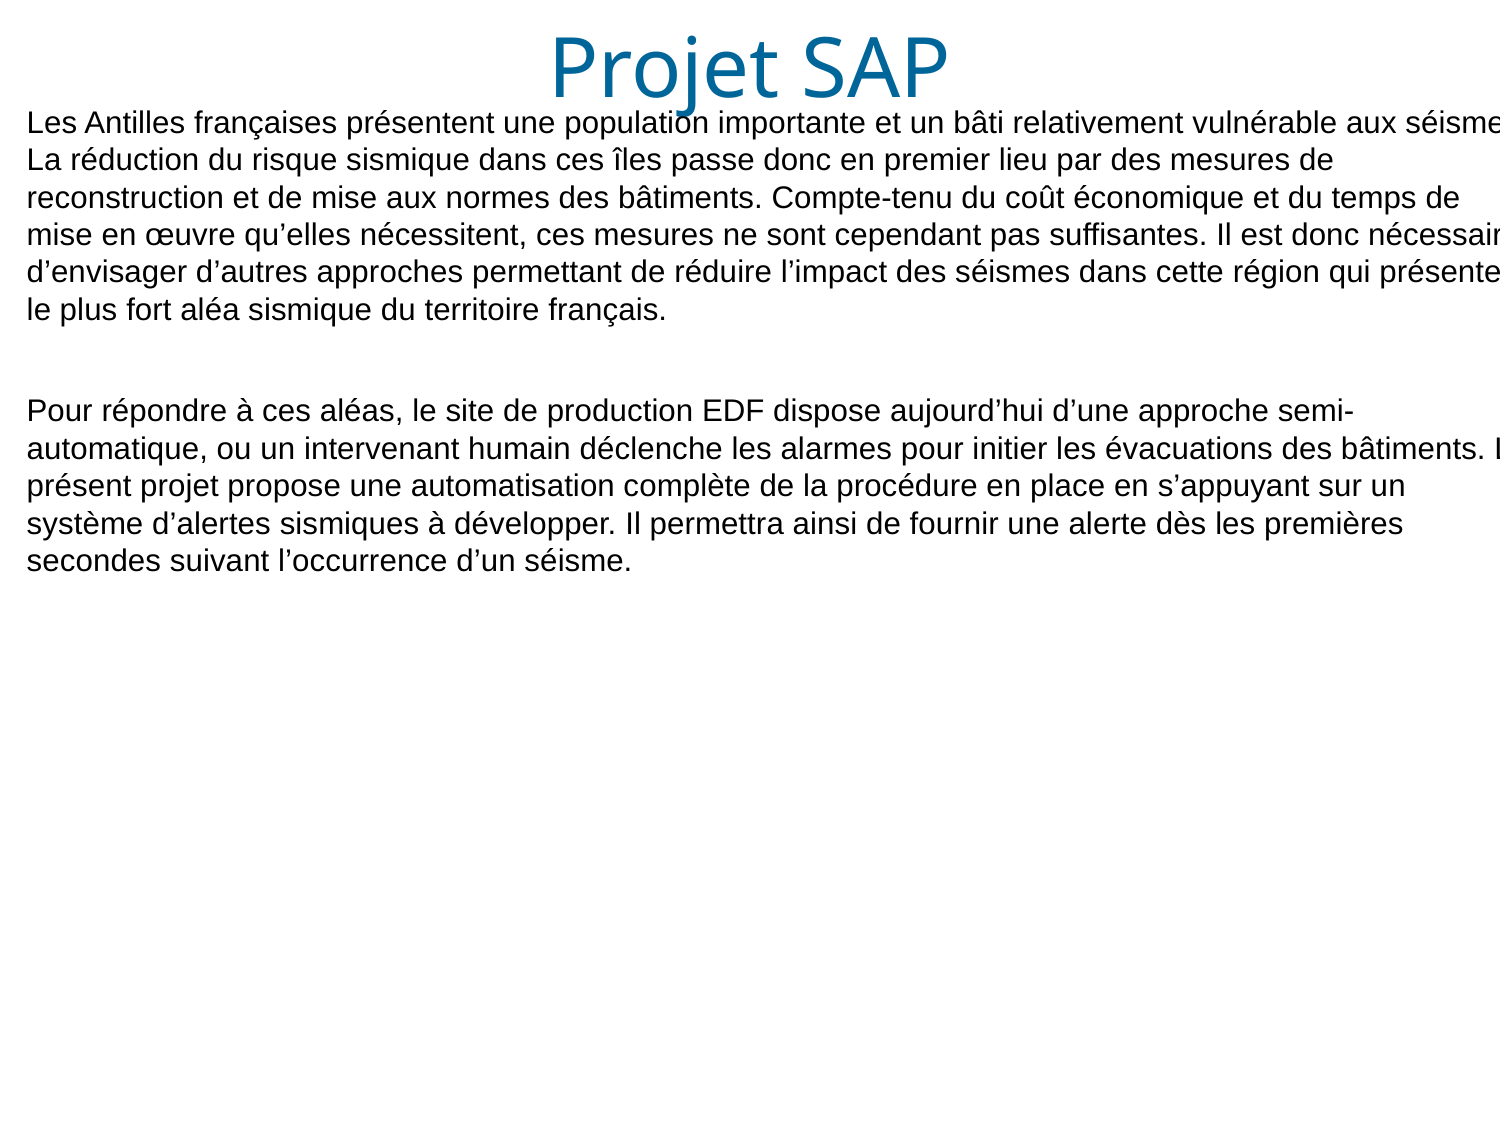

# Projet SAP
Les Antilles françaises présentent une population importante et un bâti relativement vulnérable aux séismes. La réduction du risque sismique dans ces îles passe donc en premier lieu par des mesures de reconstruction et de mise aux normes des bâtiments. Compte-tenu du coût économique et du temps de mise en œuvre qu’elles nécessitent, ces mesures ne sont cependant pas suffisantes. Il est donc nécessaire d’envisager d’autres approches permettant de réduire l’impact des séismes dans cette région qui présente le plus fort aléa sismique du territoire français.
Pour répondre à ces aléas, le site de production EDF dispose aujourd’hui d’une approche semi-automatique, ou un intervenant humain déclenche les alarmes pour initier les évacuations des bâtiments. Le présent projet propose une automatisation complète de la procédure en place en s’appuyant sur un système d’alertes sismiques à développer. Il permettra ainsi de fournir une alerte dès les premières secondes suivant l’occurrence d’un séisme.